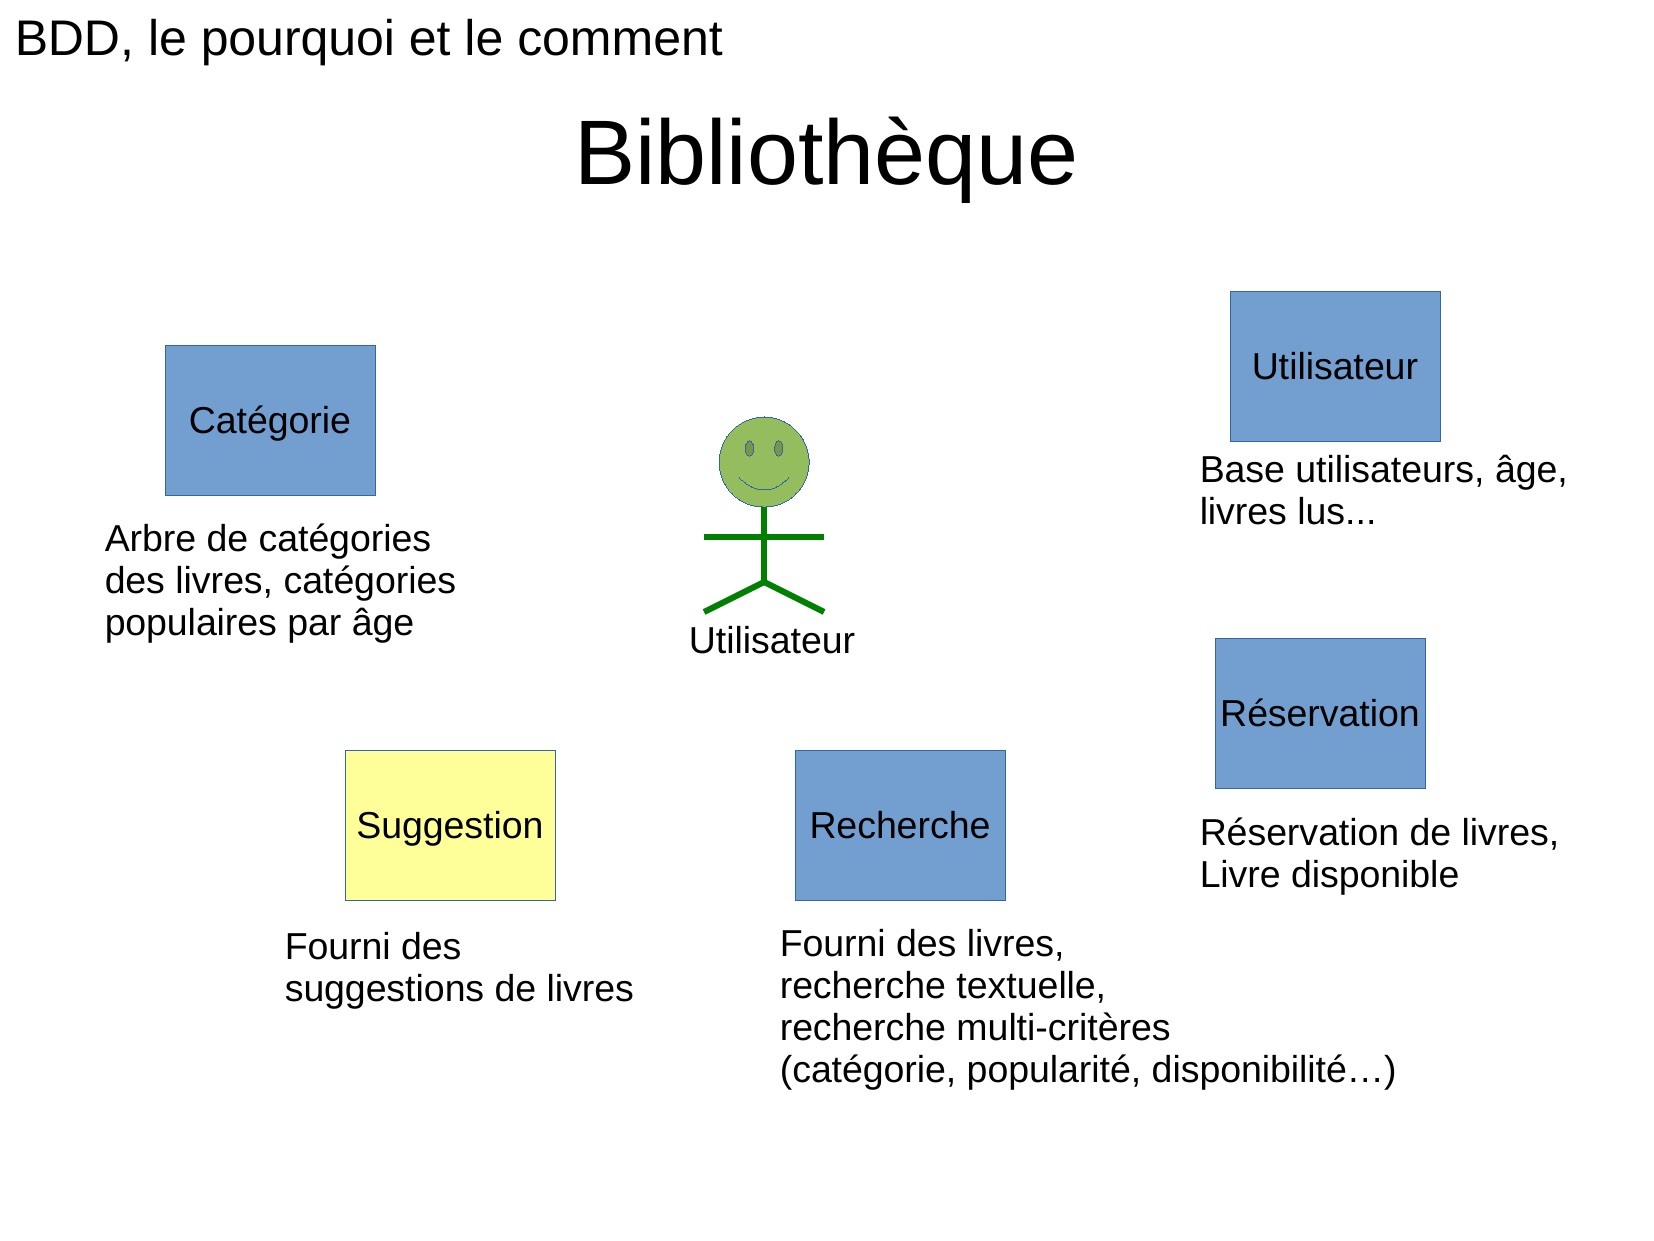

BDD, le pourquoi et le comment
# Bibliothèque
Utilisateur
Catégorie
Utilisateur
Base utilisateurs, âge,
livres lus...
Arbre de catégories des livres, catégories populaires par âge
Réservation
Suggestion
Recherche
Réservation de livres,
Livre disponible
Fourni des livres,
recherche textuelle,
recherche multi-critères
(catégorie, popularité, disponibilité…)
Fourni des suggestions de livres